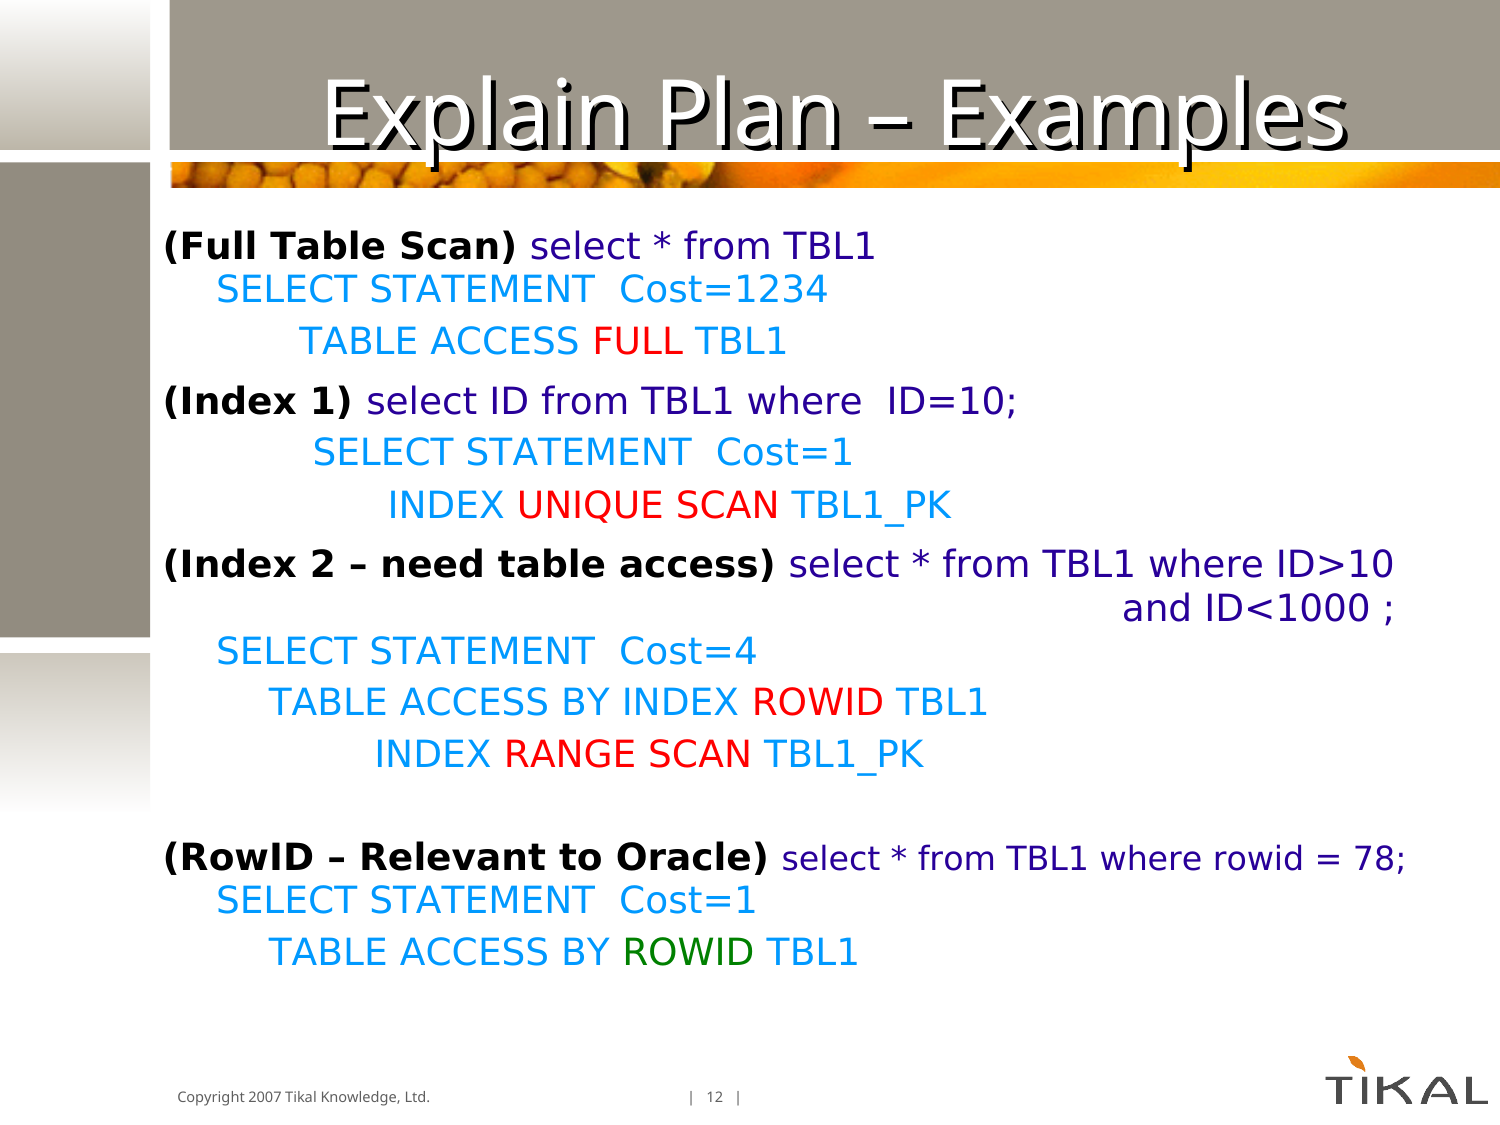

# Explain Plan – Examples
(Full Table Scan) select * from TBL1
SELECT STATEMENT Cost=1234
 	TABLE ACCESS FULL TBL1
(Index 1) select ID from TBL1 where ID=10;
SELECT STATEMENT Cost=1
 		INDEX UNIQUE SCAN TBL1_PK
(Index 2 – need table access) select * from TBL1 where ID>10 									 and ID<1000 ;
SELECT STATEMENT Cost=4
TABLE ACCESS BY INDEX ROWID TBL1
 		INDEX RANGE SCAN TBL1_PK
(RowID – Relevant to Oracle) select * from TBL1 where rowid = 78;
SELECT STATEMENT Cost=1
TABLE ACCESS BY ROWID TBL1